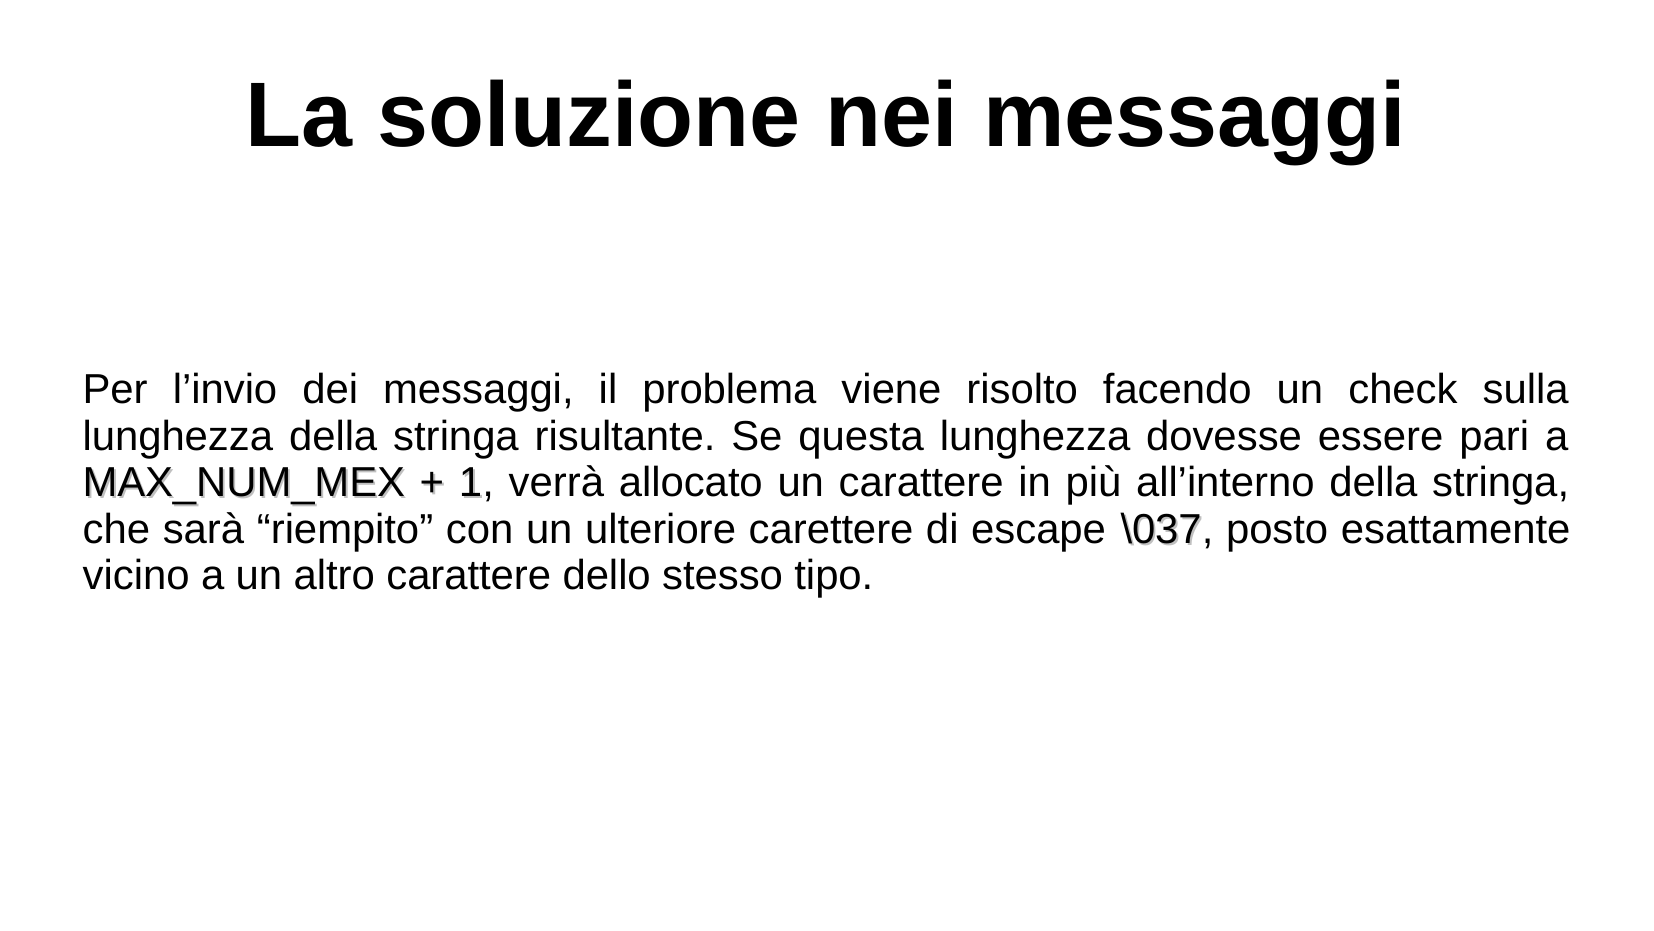

# La soluzione nei messaggi
Per l’invio dei messaggi, il problema viene risolto facendo un check sulla lunghezza della stringa risultante. Se questa lunghezza dovesse essere pari a MAX_NUM_MEX + 1, verrà allocato un carattere in più all’interno della stringa, che sarà “riempito” con un ulteriore carettere di escape \037, posto esattamente vicino a un altro carattere dello stesso tipo.